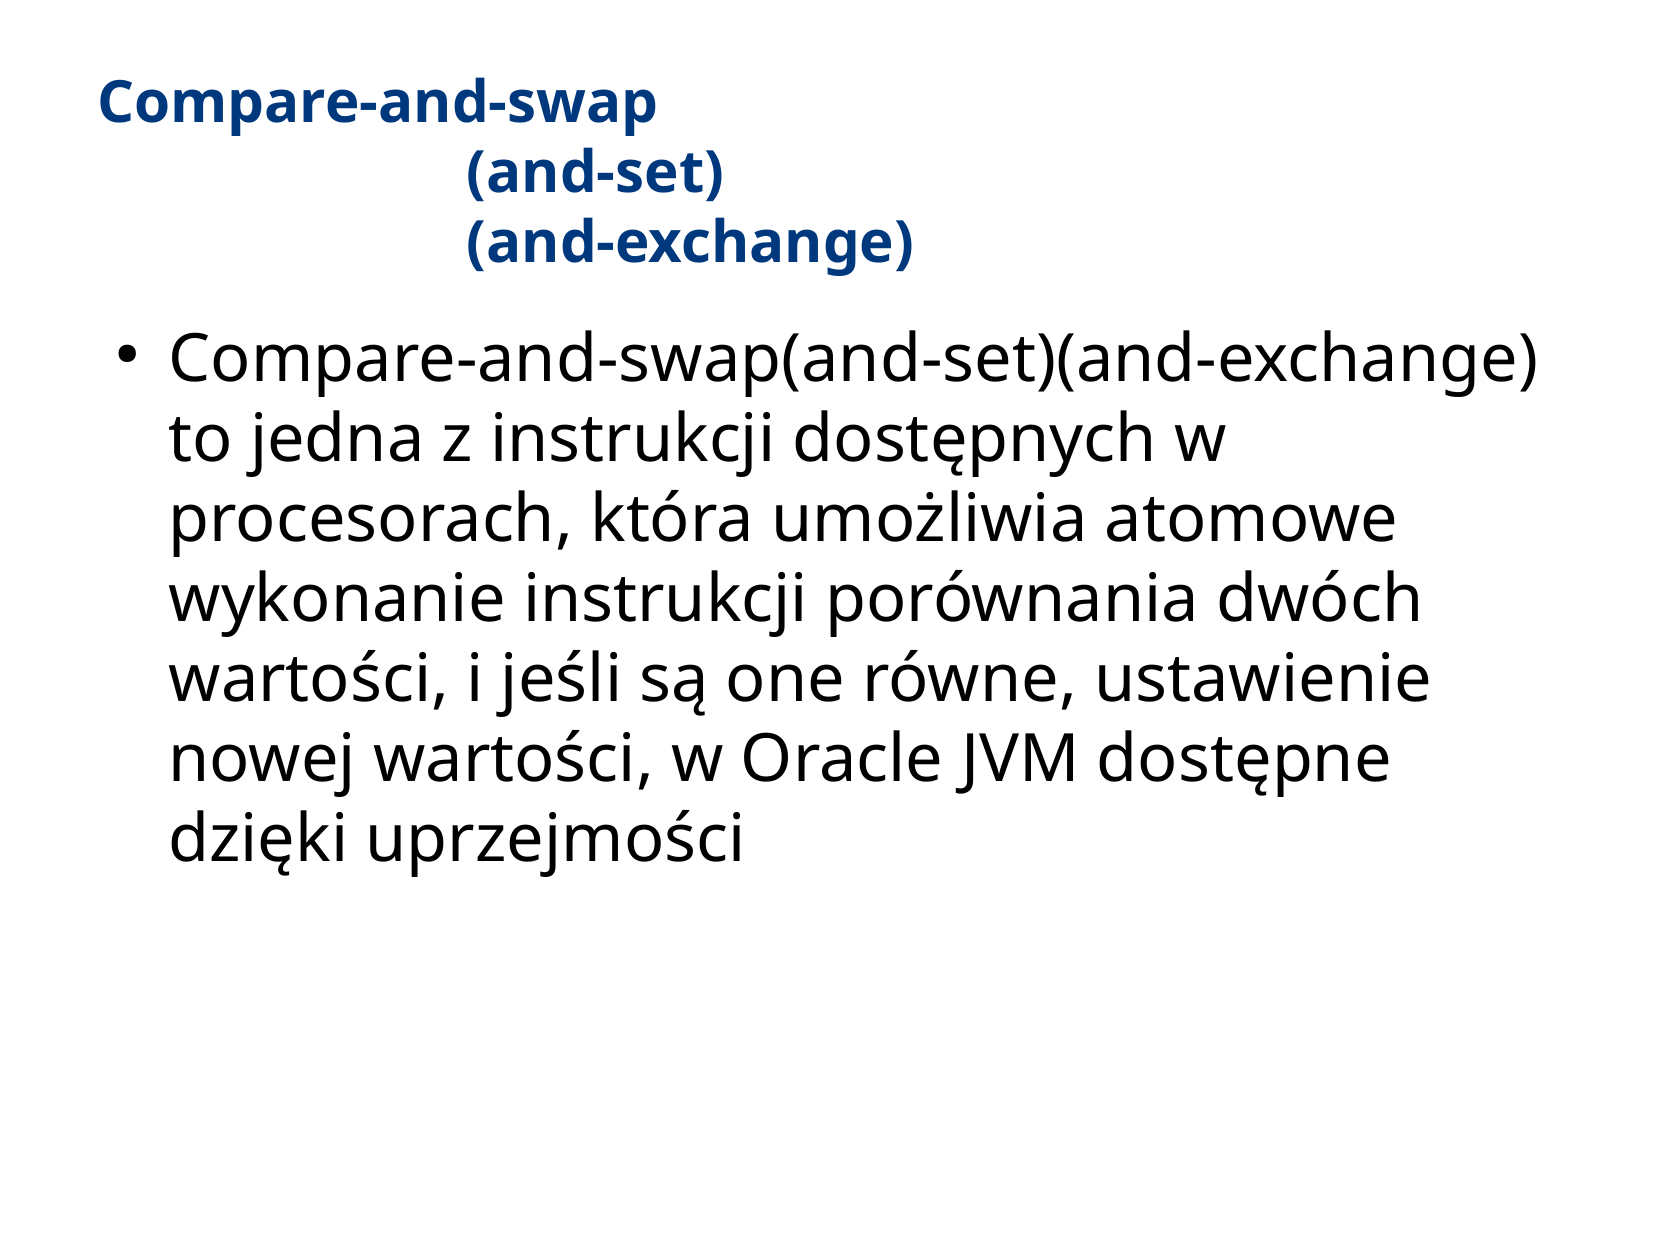

Compare-and-swap
					(and-set)
					(and-exchange)
# Compare-and-swap(and-set)(and-exchange) to jedna z instrukcji dostępnych w procesorach, która umożliwia atomowe wykonanie instrukcji porównania dwóch wartości, i jeśli są one równe, ustawienie nowej wartości, w Oracle JVM dostępne dzięki uprzejmości